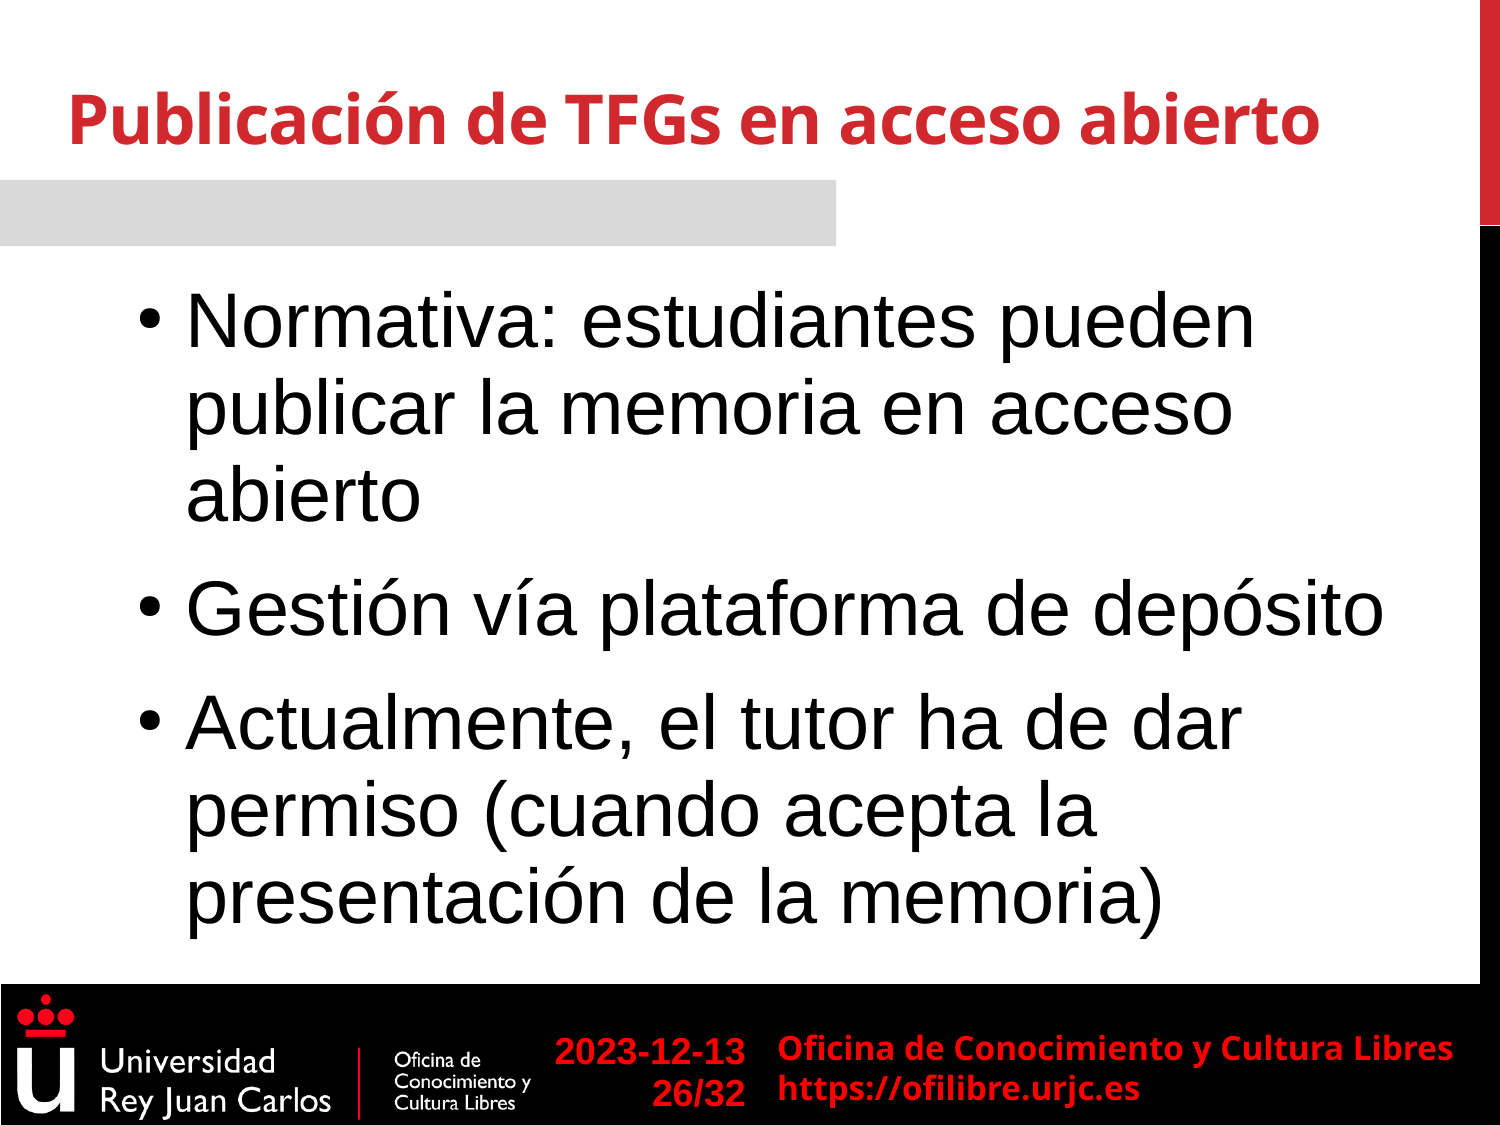

Publicación de TFGs en acceso abierto
# Normativa: estudiantes pueden publicar la memoria en acceso abierto
Gestión vía plataforma de depósito
Actualmente, el tutor ha de dar permiso (cuando acepta la presentación de la memoria)